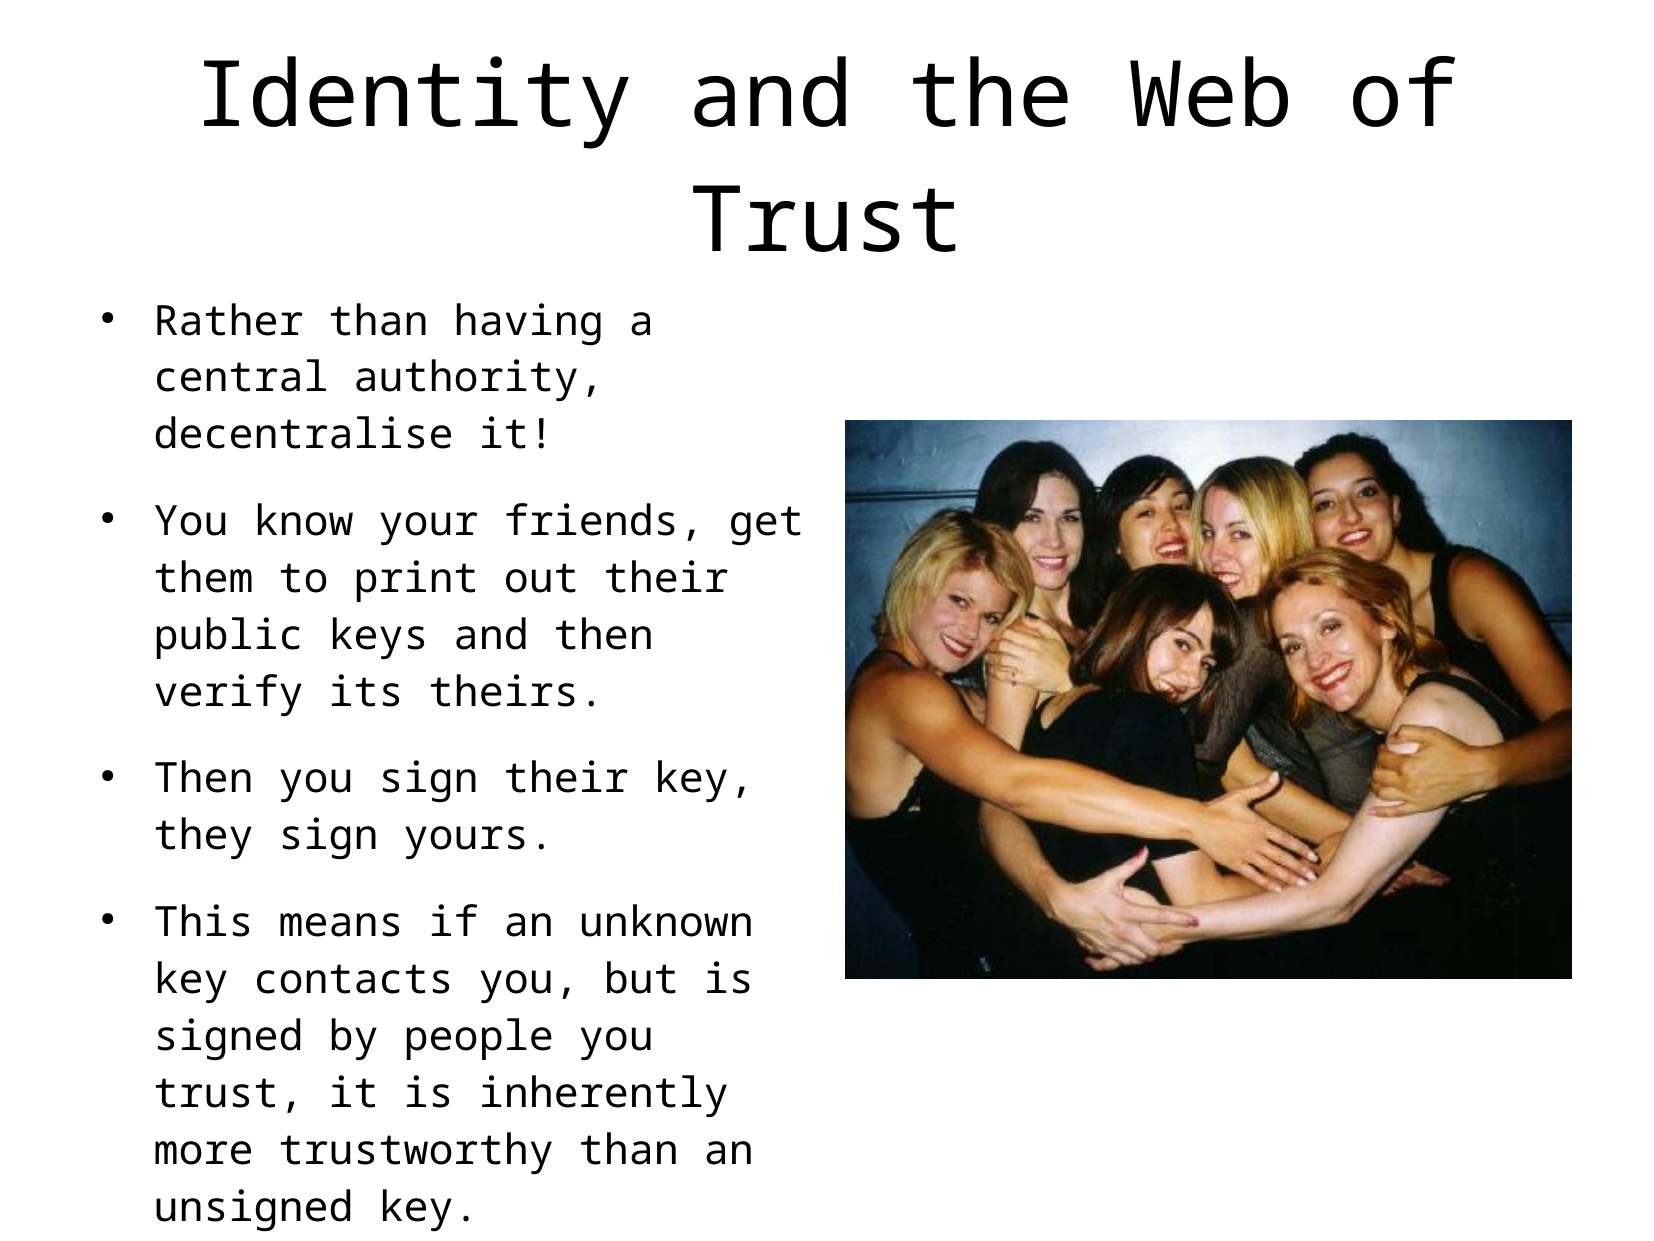

# Identity and the Web of Trust
Rather than having a central authority, decentralise it!
You know your friends, get them to print out their public keys and then verify its theirs.
Then you sign their key, they sign yours.
This means if an unknown key contacts you, but is signed by people you trust, it is inherently more trustworthy than an unsigned key.